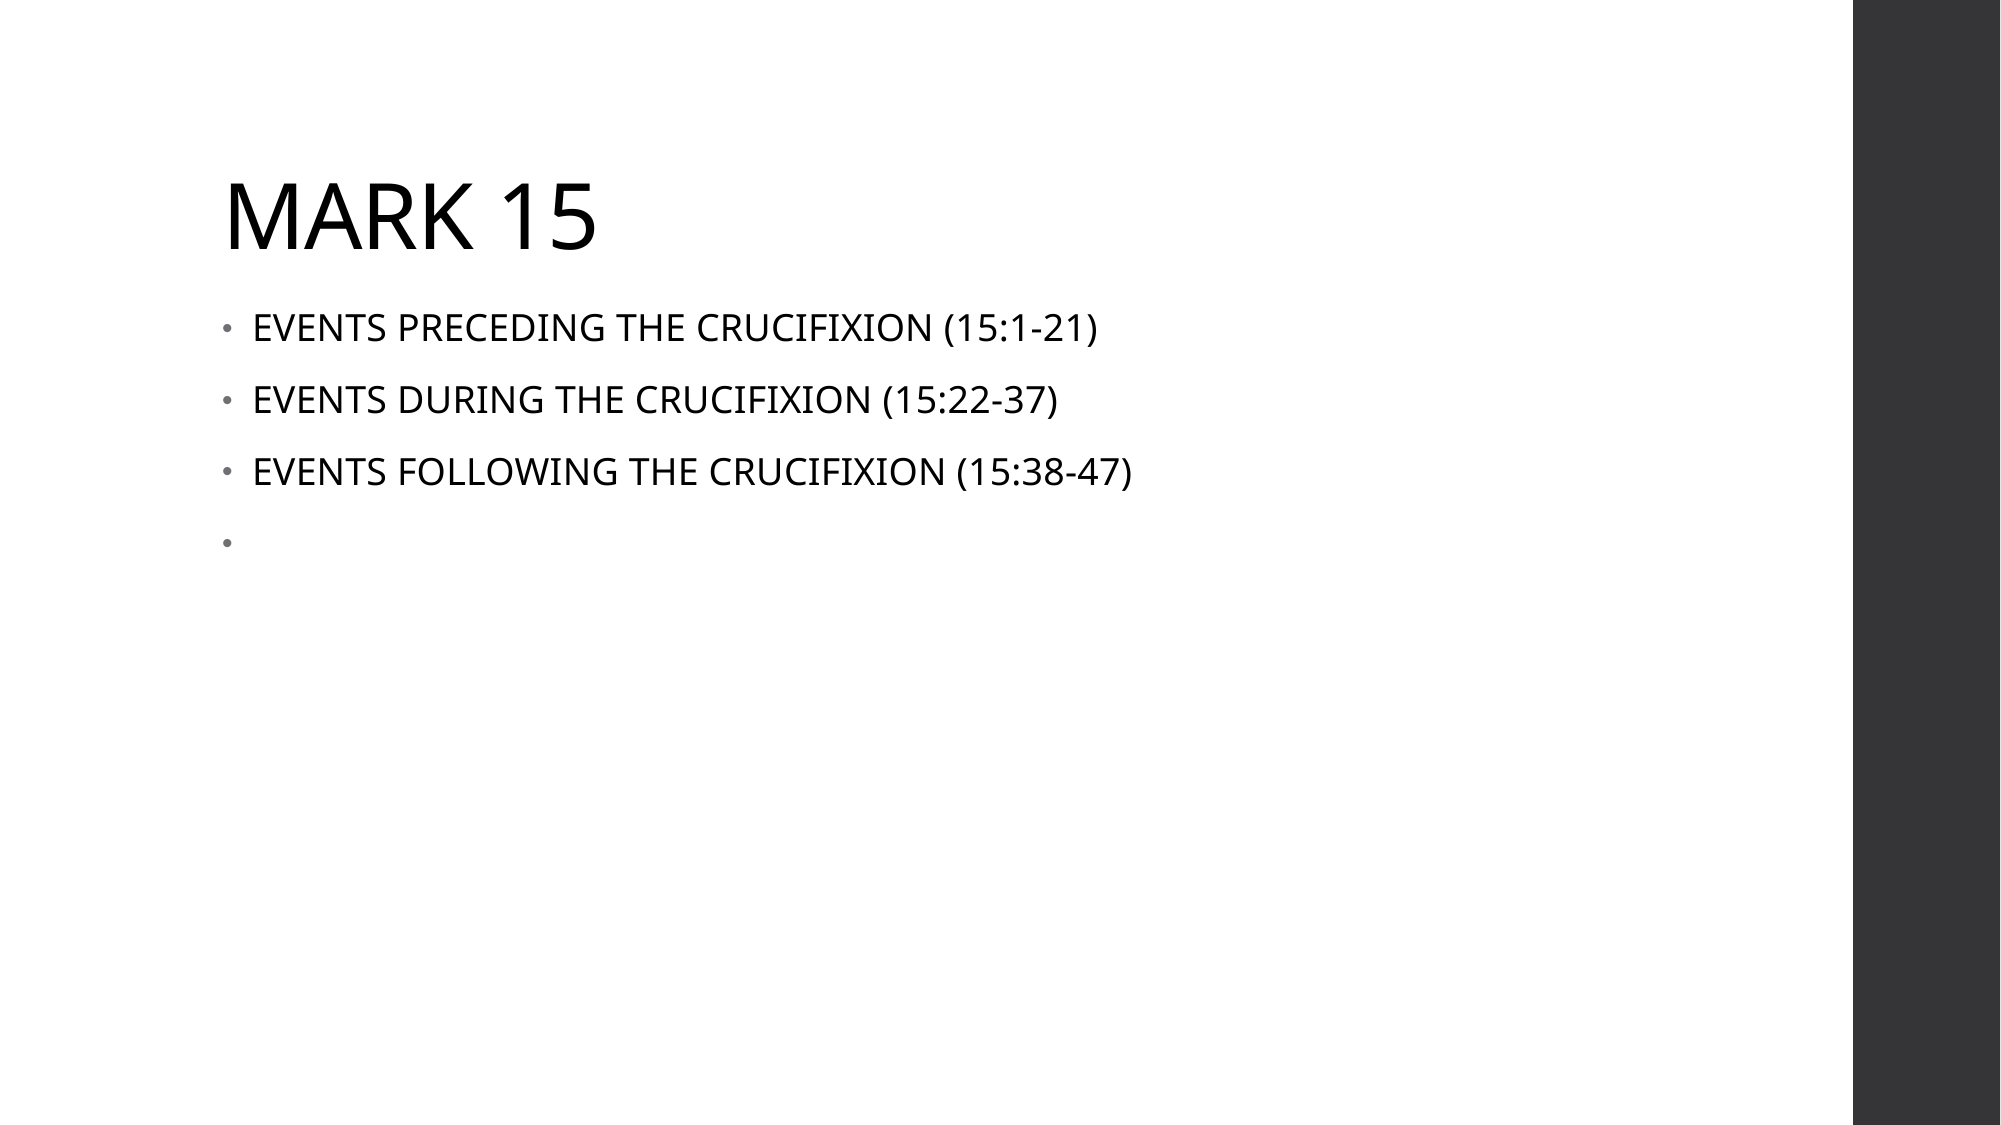

# MARK 15
EVENTS PRECEDING THE CRUCIFIXION (15:1-21)
EVENTS DURING THE CRUCIFIXION (15:22-37)
EVENTS FOLLOWING THE CRUCIFIXION (15:38-47)